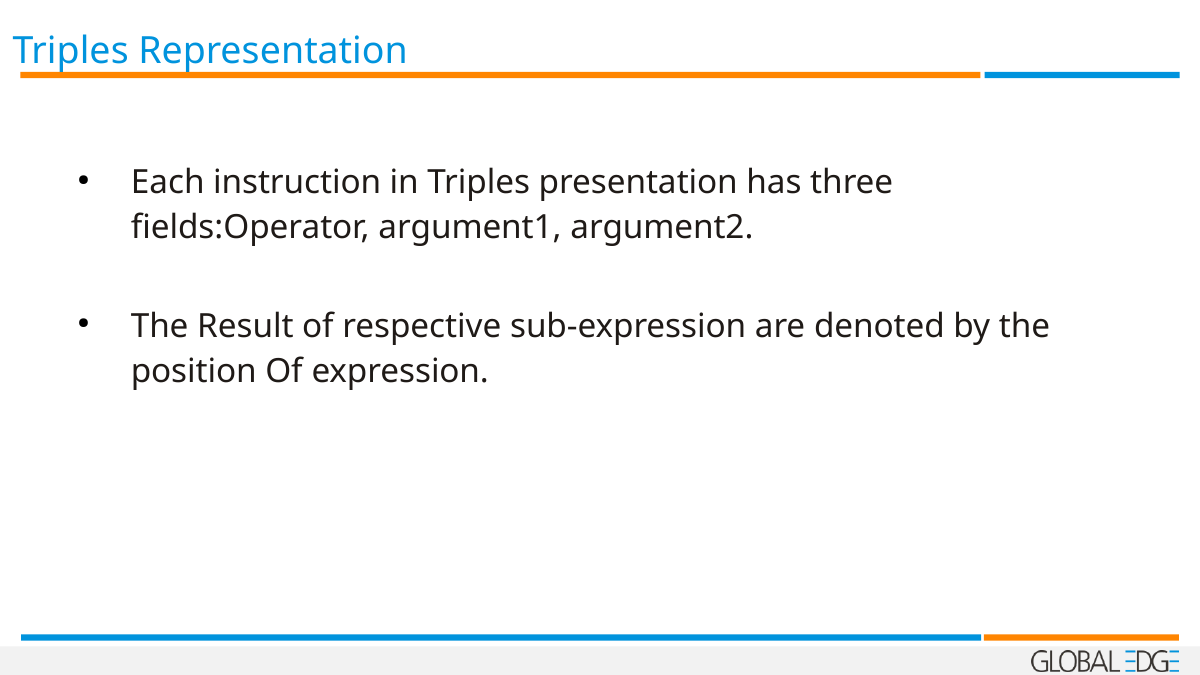

# Triples Representation
Each instruction in Triples presentation has three fields:Operator, argument1, argument2.
The Result of respective sub-expression are denoted by the position Of expression.